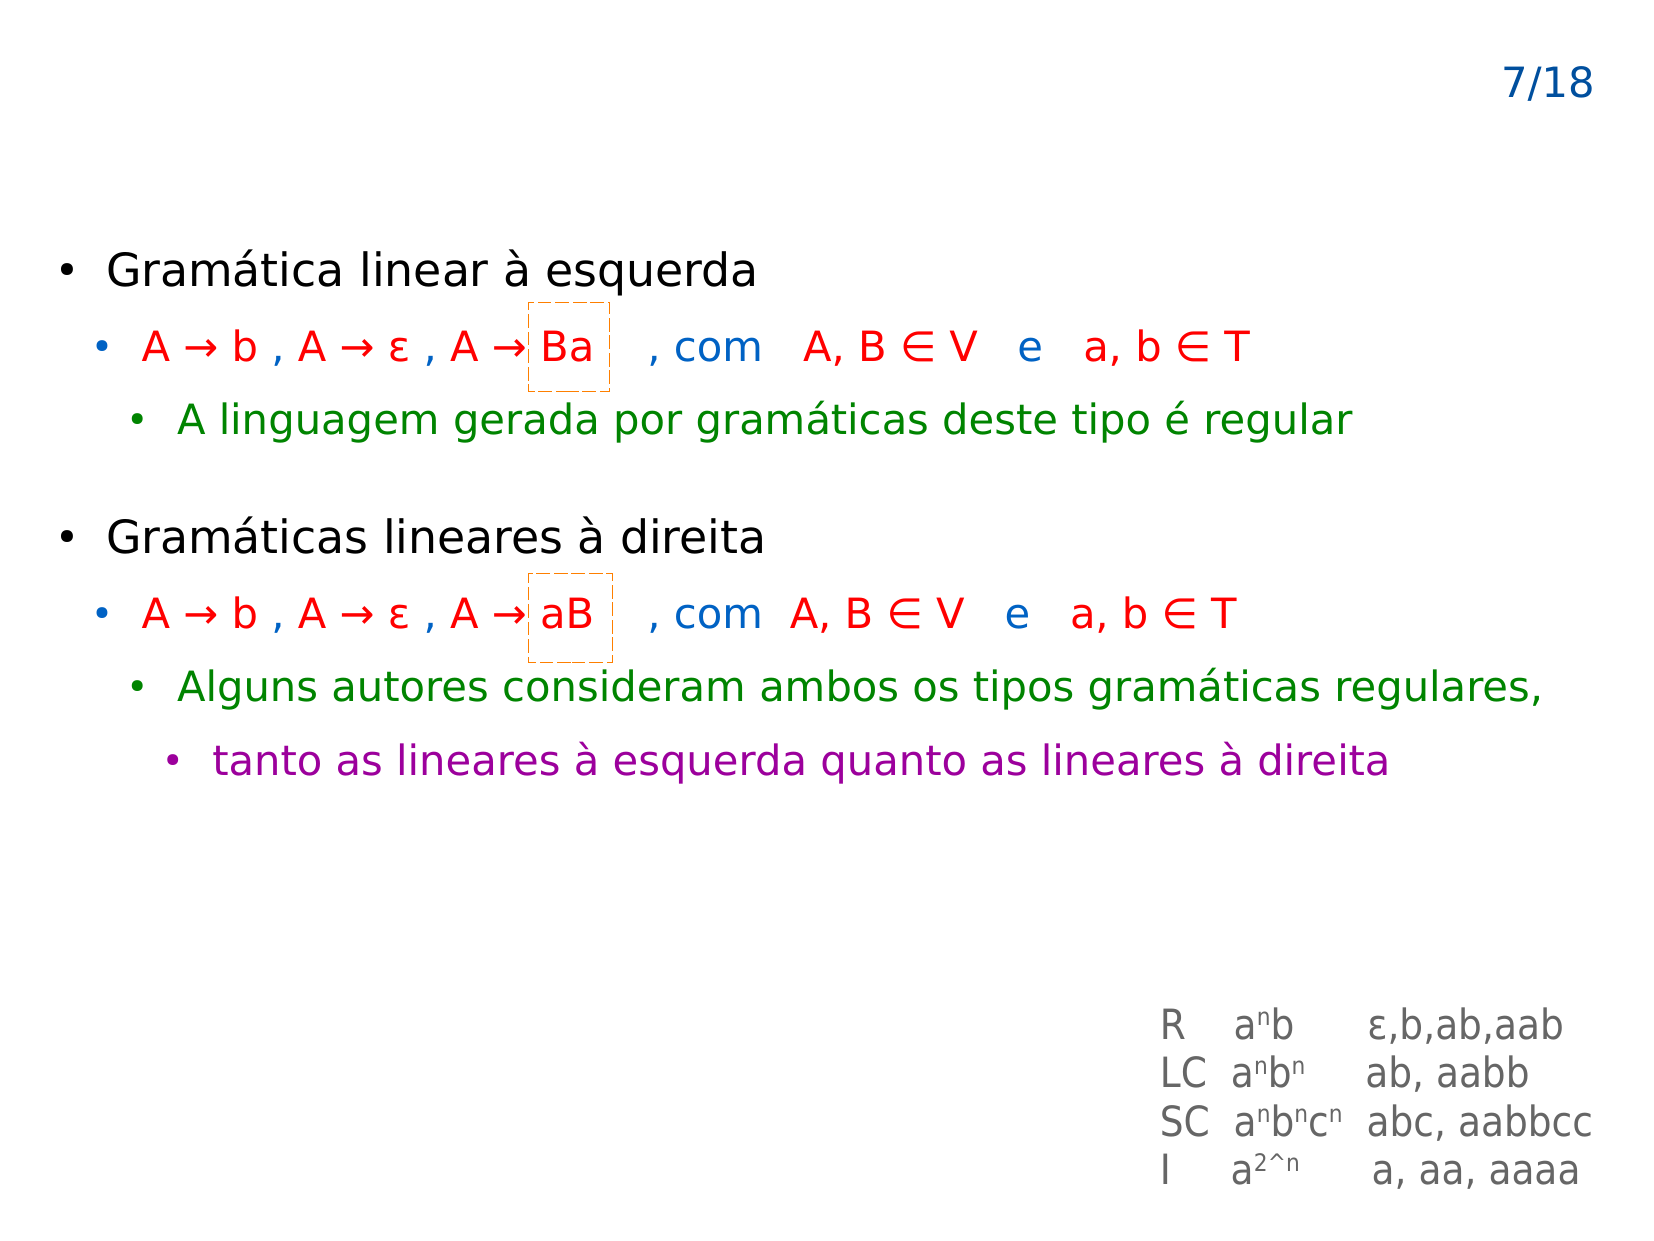

#
7
Gramática linear à esquerda
A → b , A → ε , A → Ba , com A, B ∈ V e a, b ∈ T
A linguagem gerada por gramáticas deste tipo é regular
Gramáticas lineares à direita
A → b , A → ε , A → aB , com A, B ∈ V e a, b ∈ T
Alguns autores consideram ambos os tipos gramáticas regulares,
tanto as lineares à esquerda quanto as lineares à direita
R anb	 ε,b,ab,aab
LC anbn ab, aabb
SC anbncn abc, aabbcc
I a2^n a, aa, aaaa